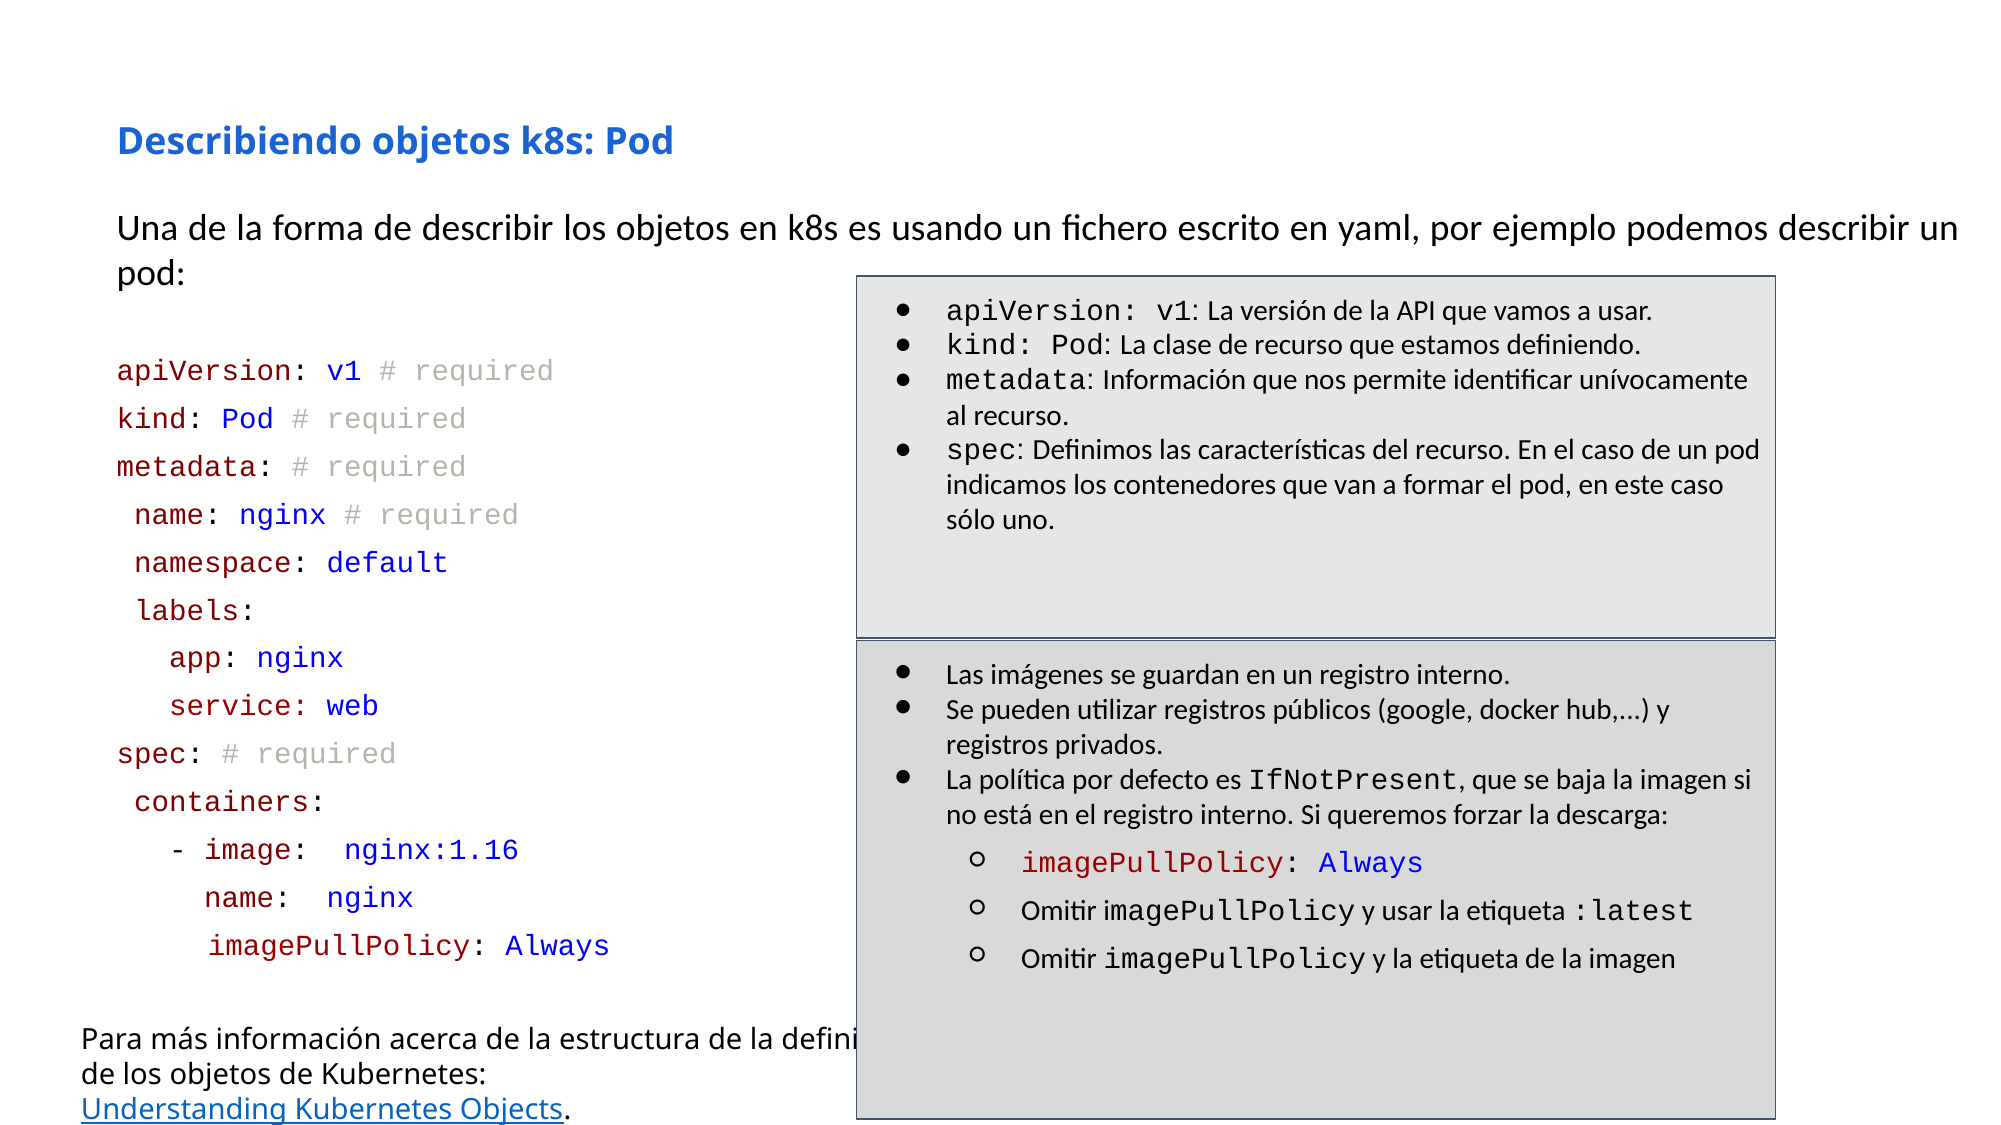

Describiendo objetos k8s: Pod
Una de la forma de describir los objetos en k8s es usando un fichero escrito en yaml, por ejemplo podemos describir un pod:
apiVersion: v1 # required
kind: Pod # required
metadata: # required
 name: nginx # required
 namespace: default
 labels:
 app: nginx
 service: web
spec: # required
 containers:
 - image: nginx:1.16
 name: nginx
	 imagePullPolicy: Always
apiVersion: v1: La versión de la API que vamos a usar.
kind: Pod: La clase de recurso que estamos definiendo.
metadata: Información que nos permite identificar unívocamente al recurso.
spec: Definimos las características del recurso. En el caso de un pod indicamos los contenedores que van a formar el pod, en este caso sólo uno.
Las imágenes se guardan en un registro interno.
Se pueden utilizar registros públicos (google, docker hub,...) y registros privados.
La política por defecto es IfNotPresent, que se baja la imagen si no está en el registro interno. Si queremos forzar la descarga:
imagePullPolicy: Always
Omitir imagePullPolicy y usar la etiqueta :latest
Omitir imagePullPolicy y la etiqueta de la imagen
Para más información acerca de la estructura de la definición de los objetos de Kubernetes: Understanding Kubernetes Objects.